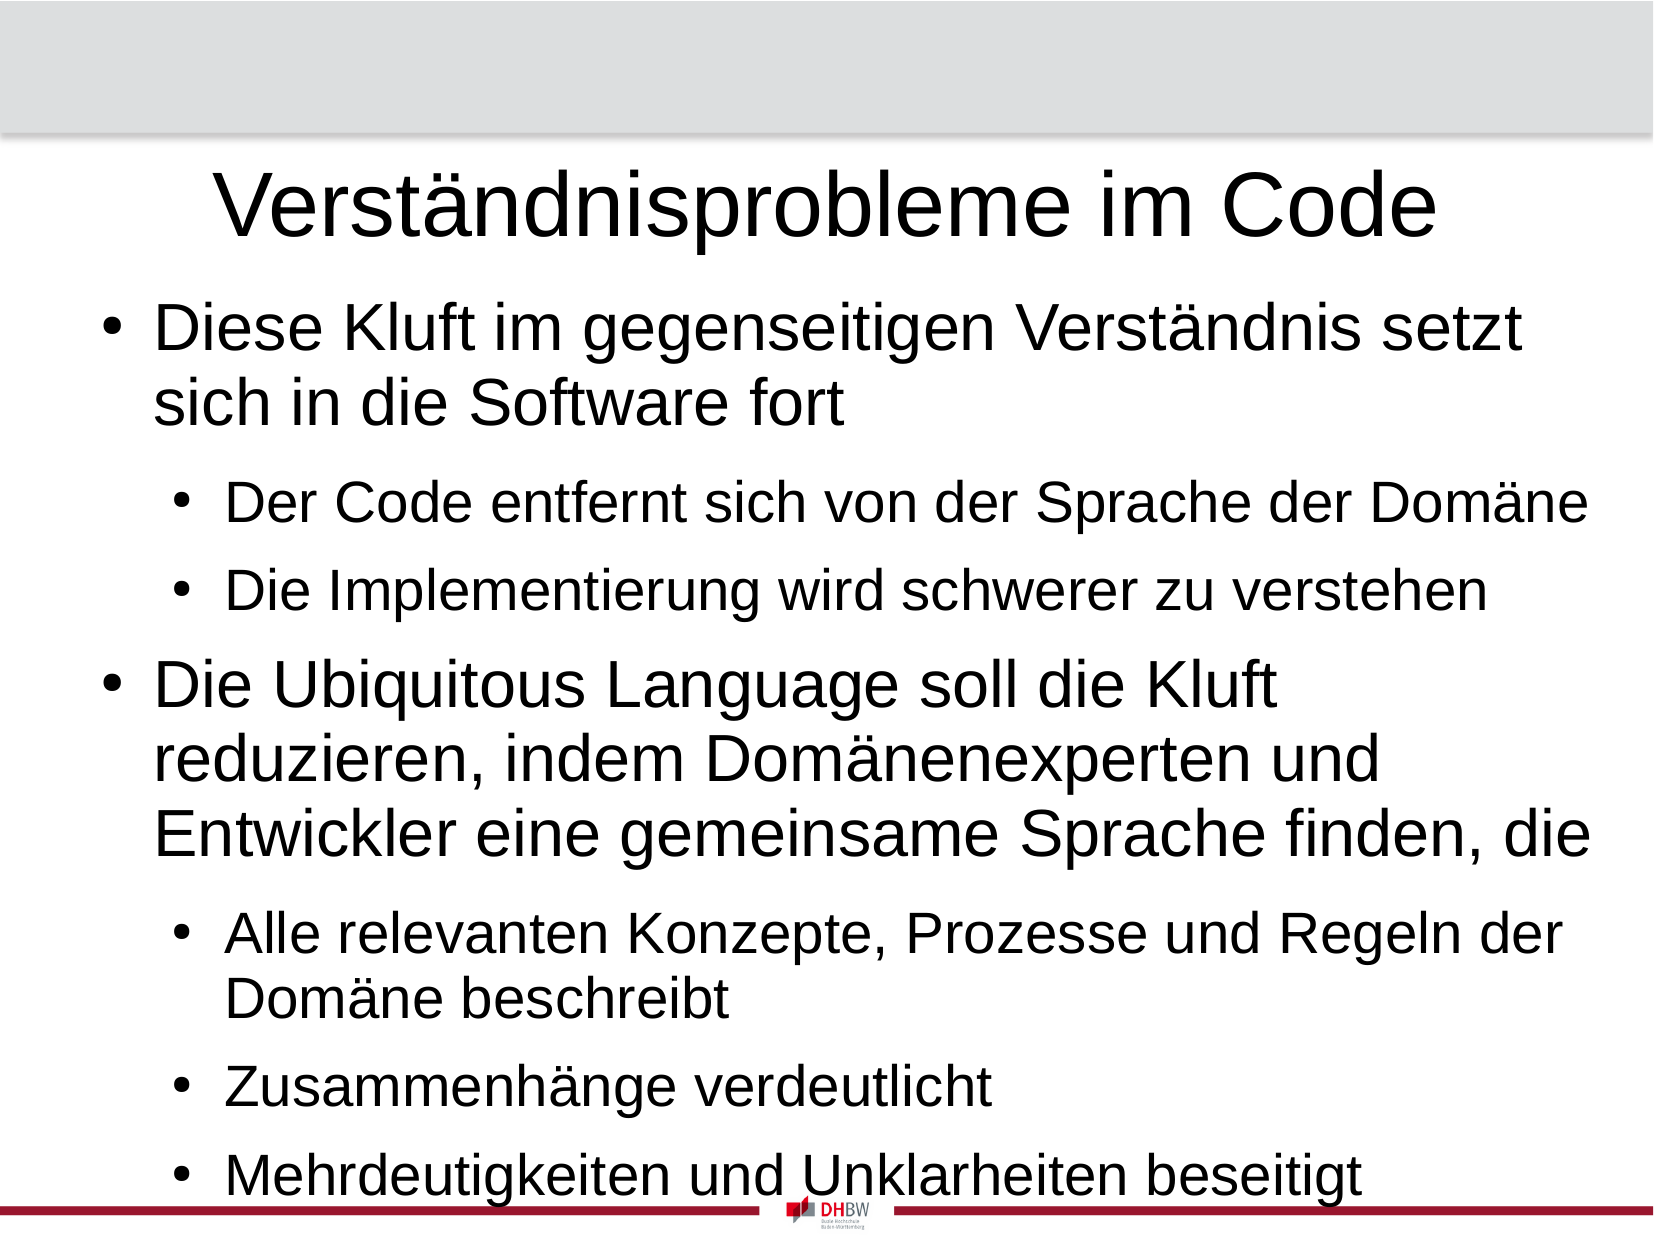

# Verständnisprobleme im Code
Diese Kluft im gegenseitigen Verständnis setzt sich in die Software fort
Der Code entfernt sich von der Sprache der Domäne
Die Implementierung wird schwerer zu verstehen
Die Ubiquitous Language soll die Kluft reduzieren, indem Domänenexperten und Entwickler eine gemeinsame Sprache finden, die
Alle relevanten Konzepte, Prozesse und Regeln der Domäne beschreibt
Zusammenhänge verdeutlicht
Mehrdeutigkeiten und Unklarheiten beseitigt